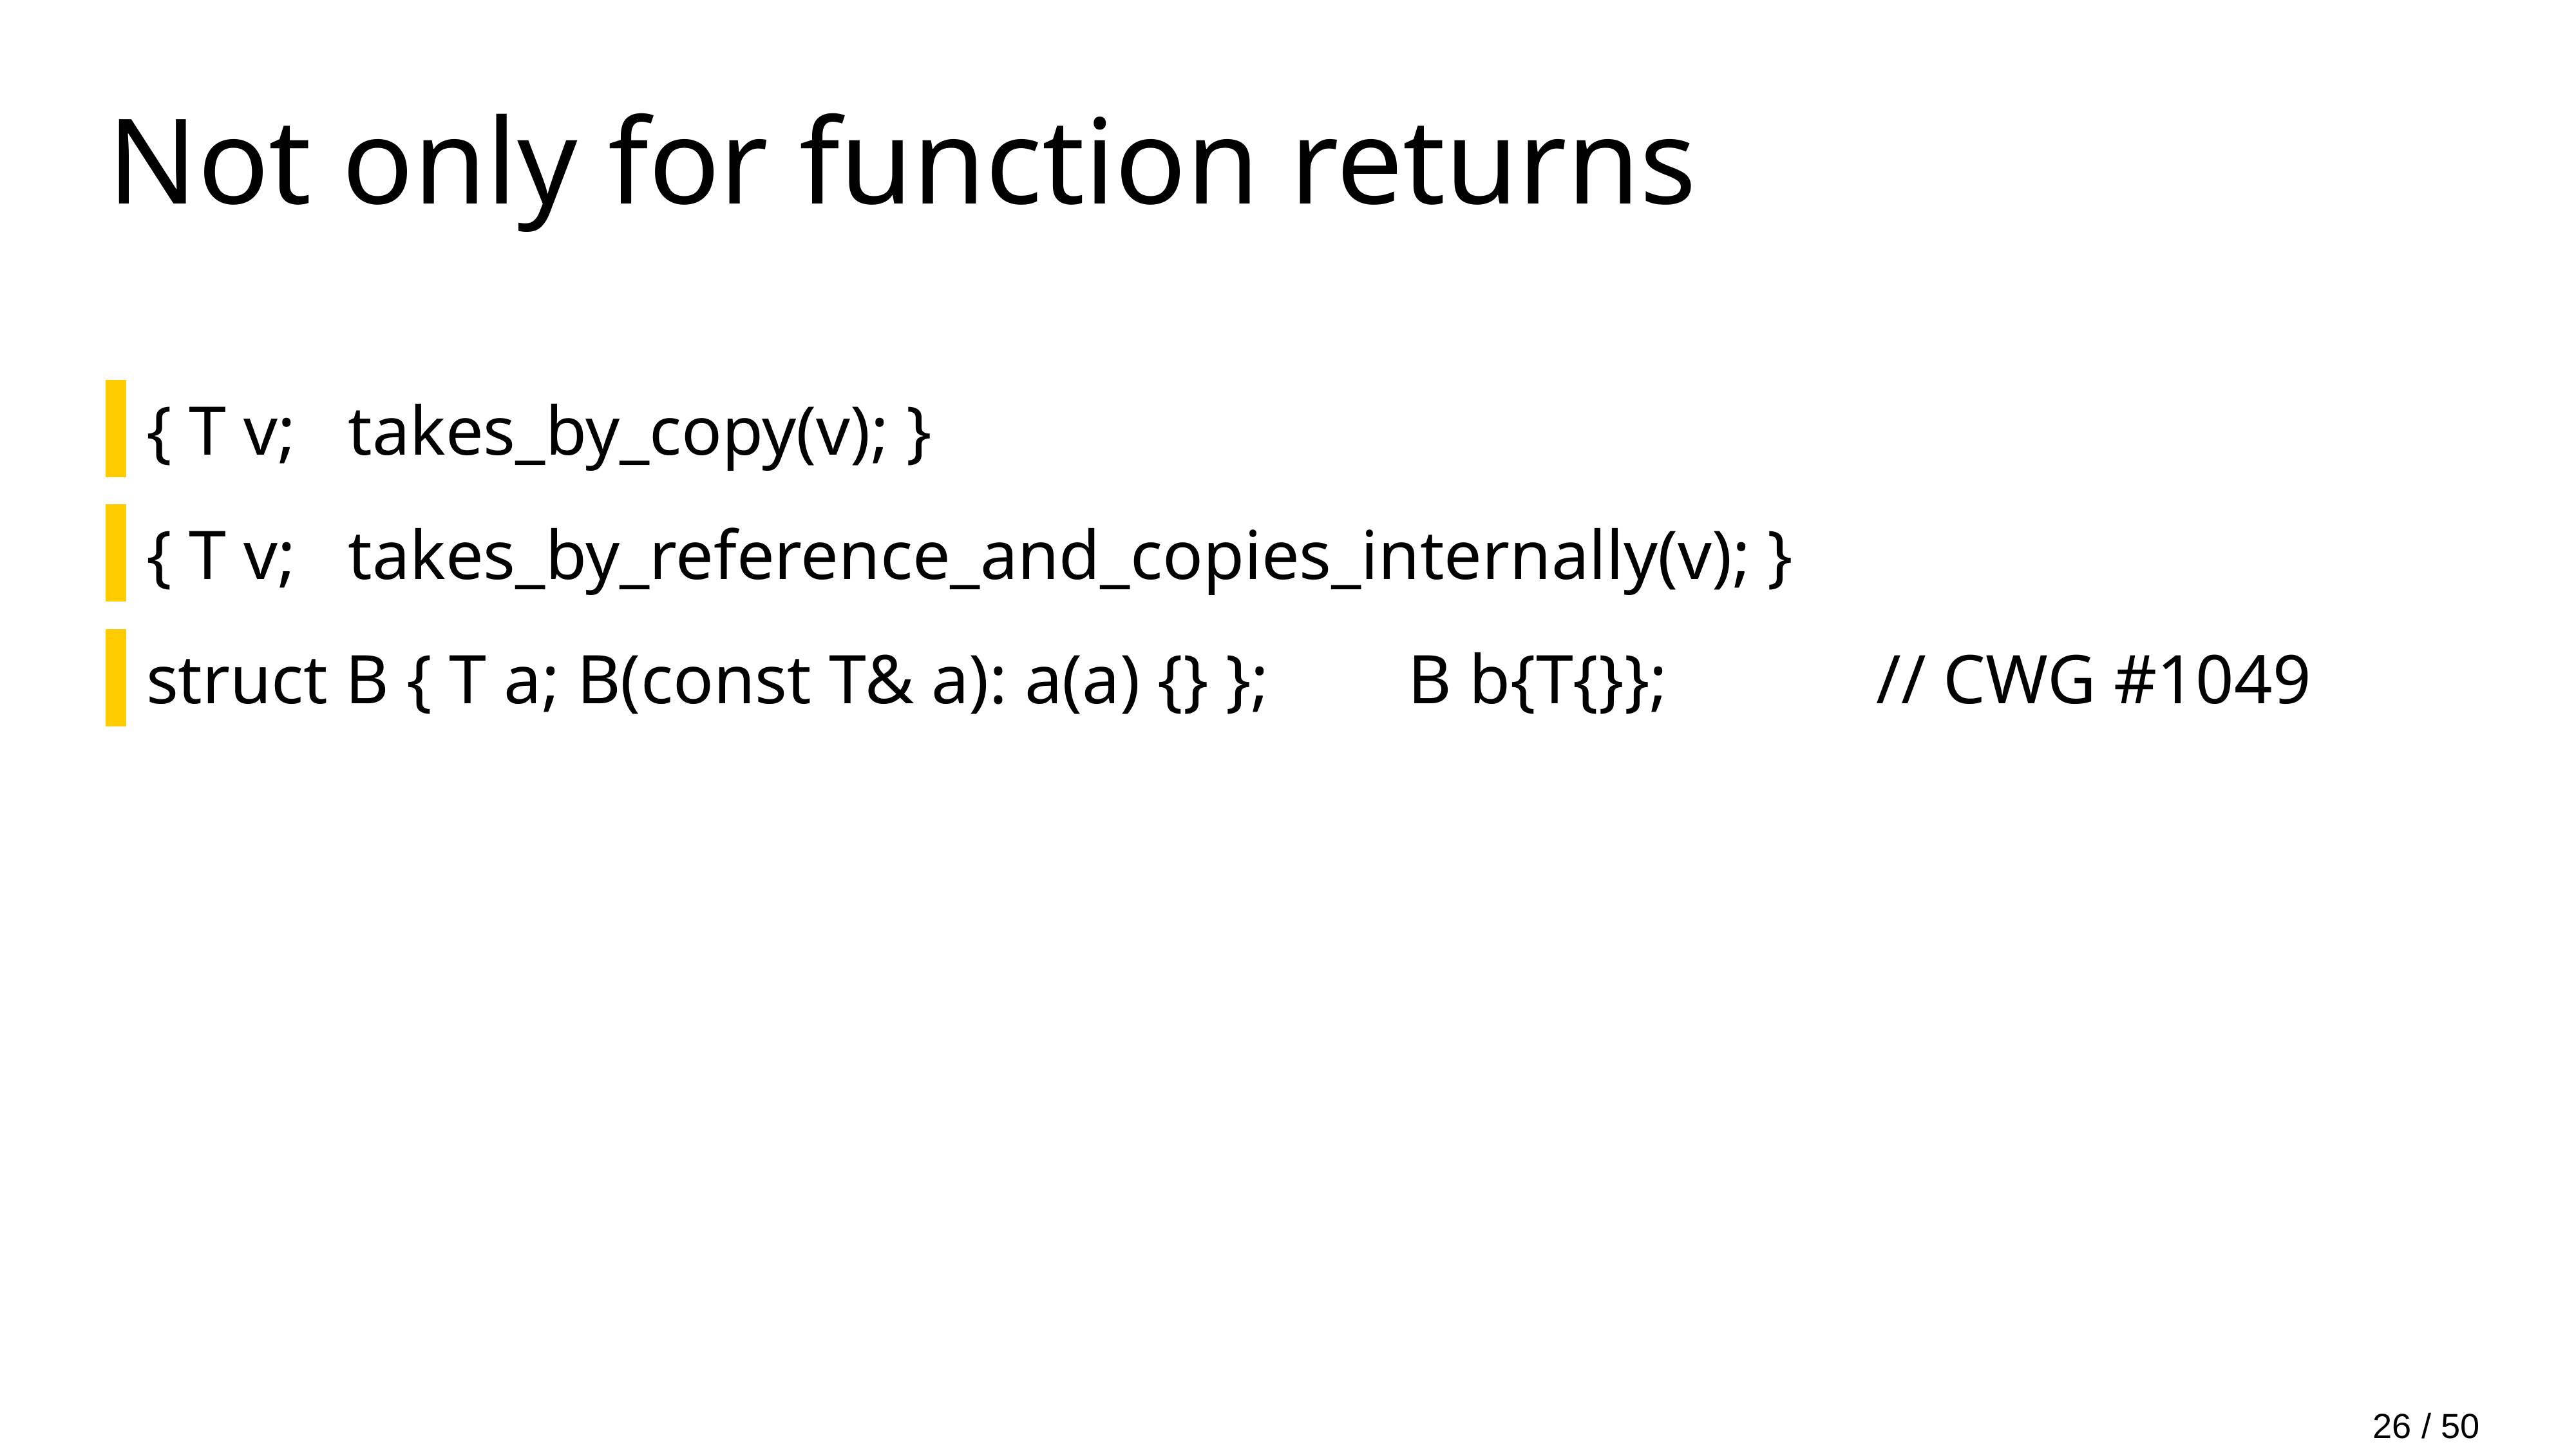

# Not only for function returns
 { T v; takes_by_copy(v); }
 { T v; takes_by_reference_and_copies_internally(v); }
 struct B { T a; B(const T& a): a(a) {} }; B b{T{}}; // CWG #1049